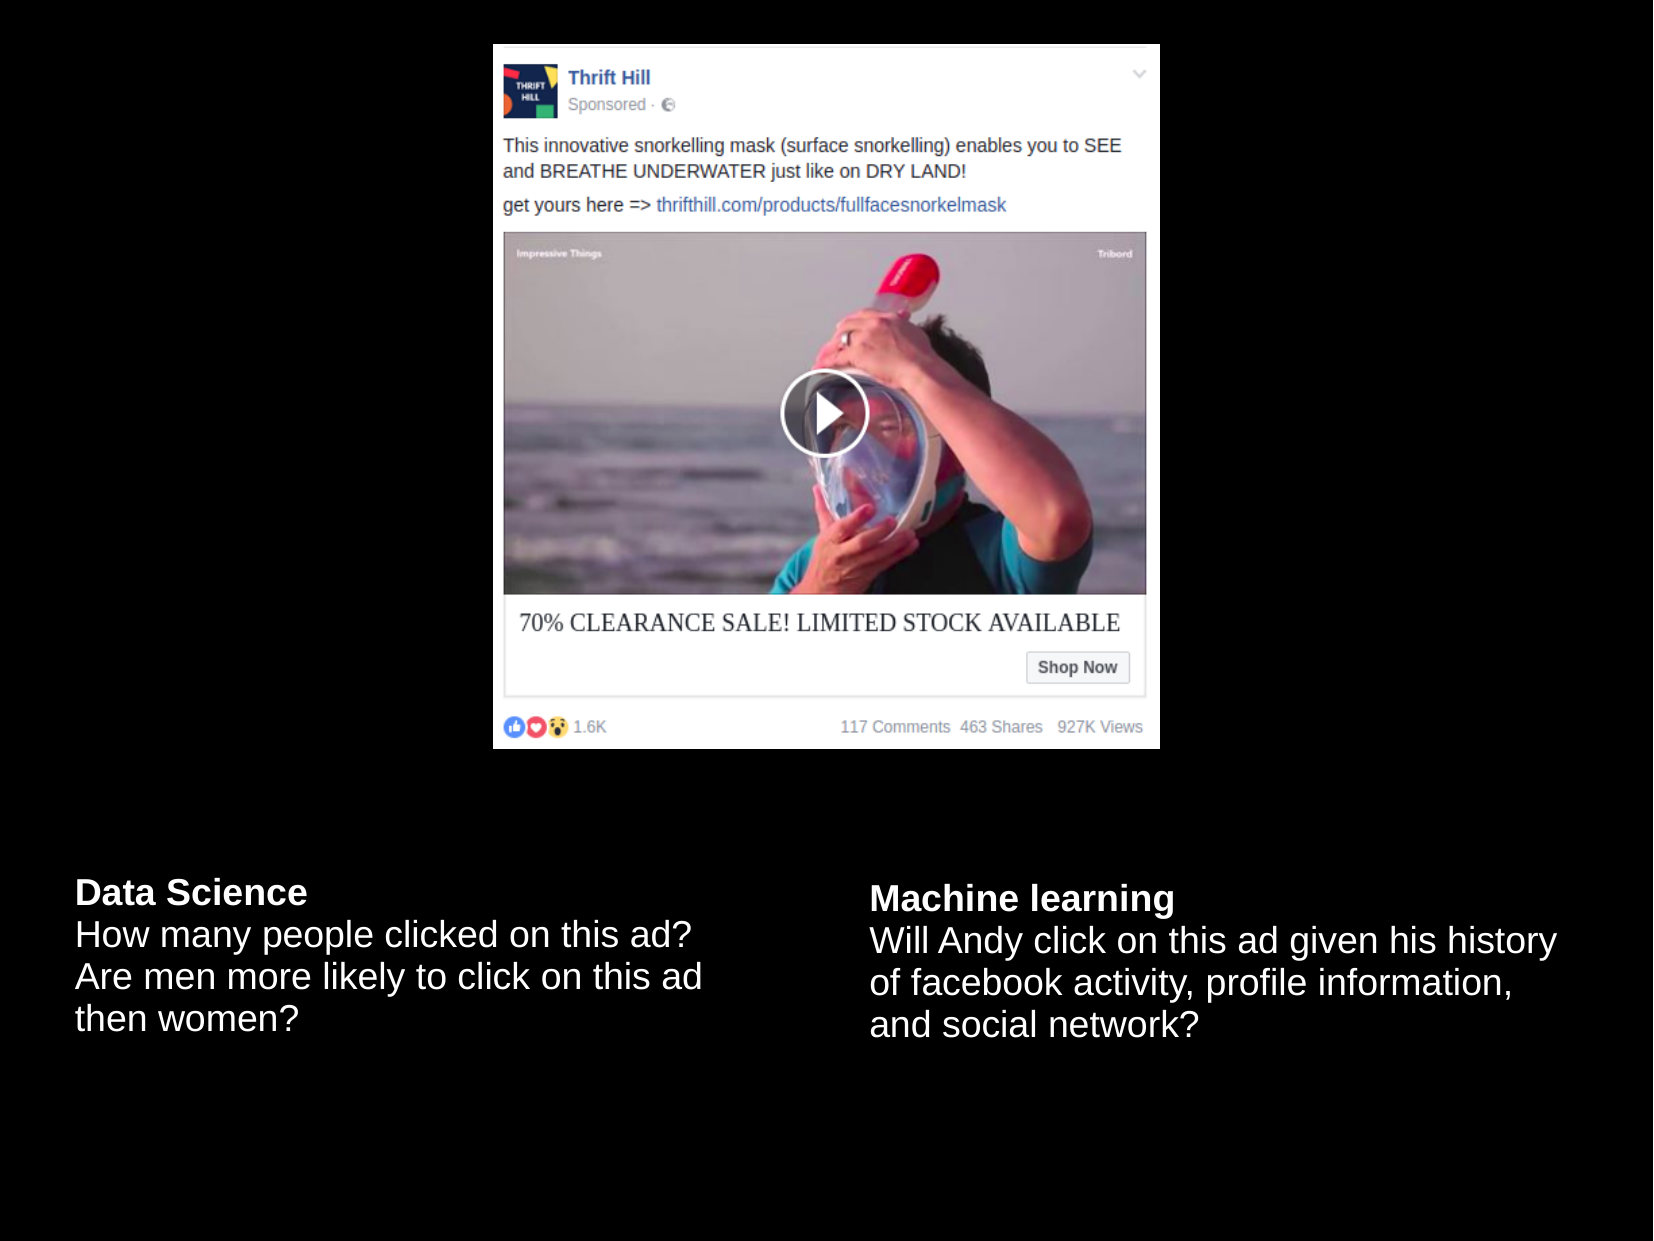

Data Science
How many people clicked on this ad?
Are men more likely to click on this ad then women?
Machine learning
Will Andy click on this ad given his history of facebook activity, profile information, and social network?